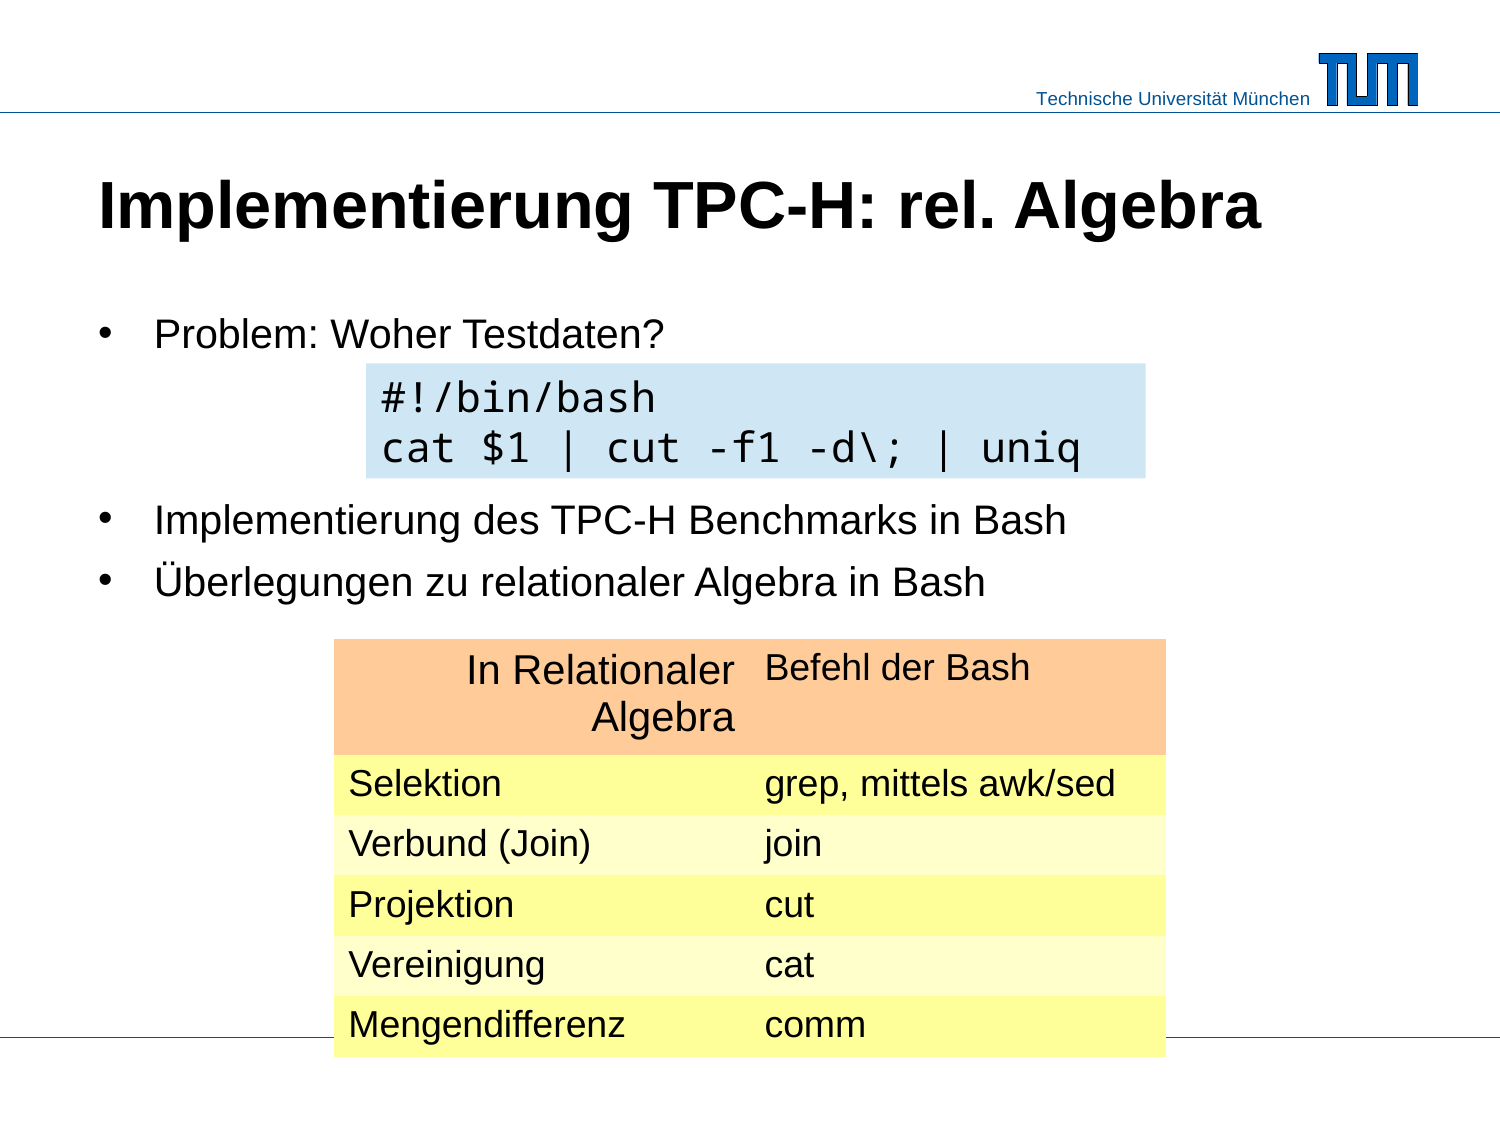

# Implementierung TPC-H: rel. Algebra
Problem: Woher Testdaten?
Implementierung des TPC-H Benchmarks in Bash
Überlegungen zu relationaler Algebra in Bash
#!/bin/bash
cat $1 | cut -f1 -d\; | uniq
| In Relationaler Algebra | Befehl der Bash |
| --- | --- |
| Selektion | grep, mittels awk/sed |
| Verbund (Join) | join |
| Projektion | cut |
| Vereinigung | cat |
| Mengendifferenz | comm |